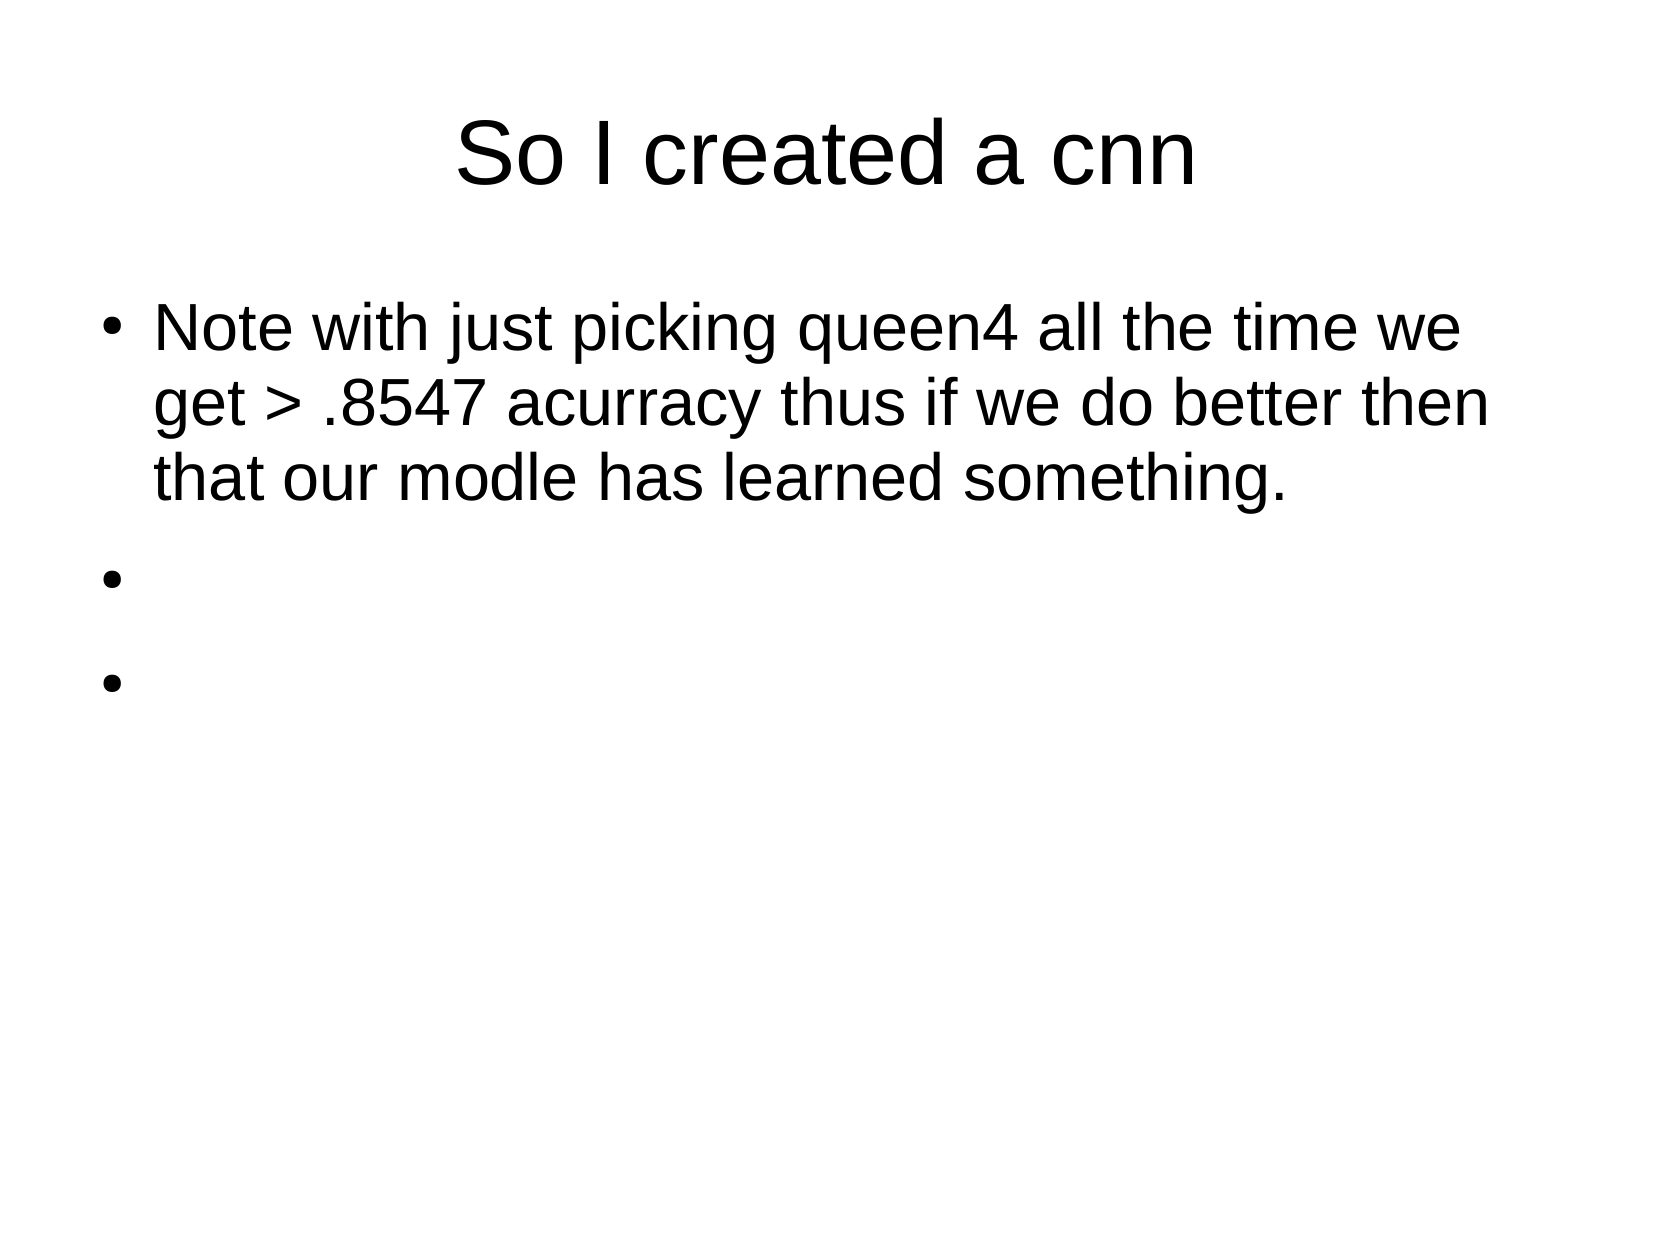

# So I created a cnn
Note with just picking queen4 all the time we get > .8547 acurracy thus if we do better then that our modle has learned something.